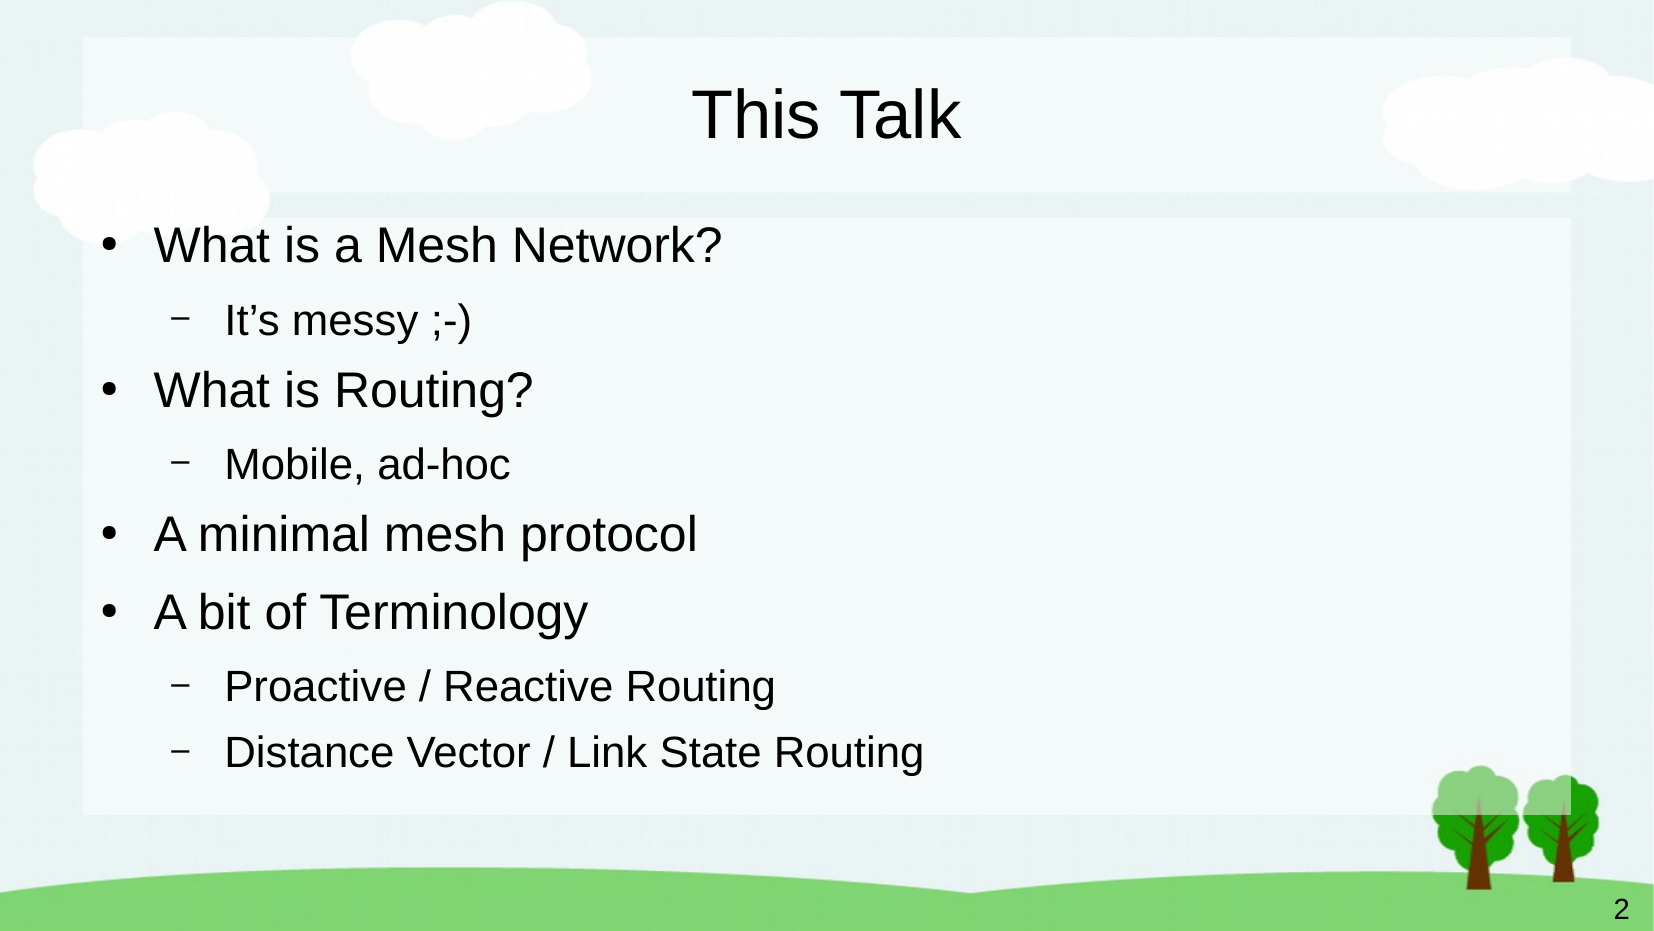

# This Talk
What is a Mesh Network?
It’s messy ;-)
What is Routing?
Mobile, ad-hoc
A minimal mesh protocol
A bit of Terminology
Proactive / Reactive Routing
Distance Vector / Link State Routing
2